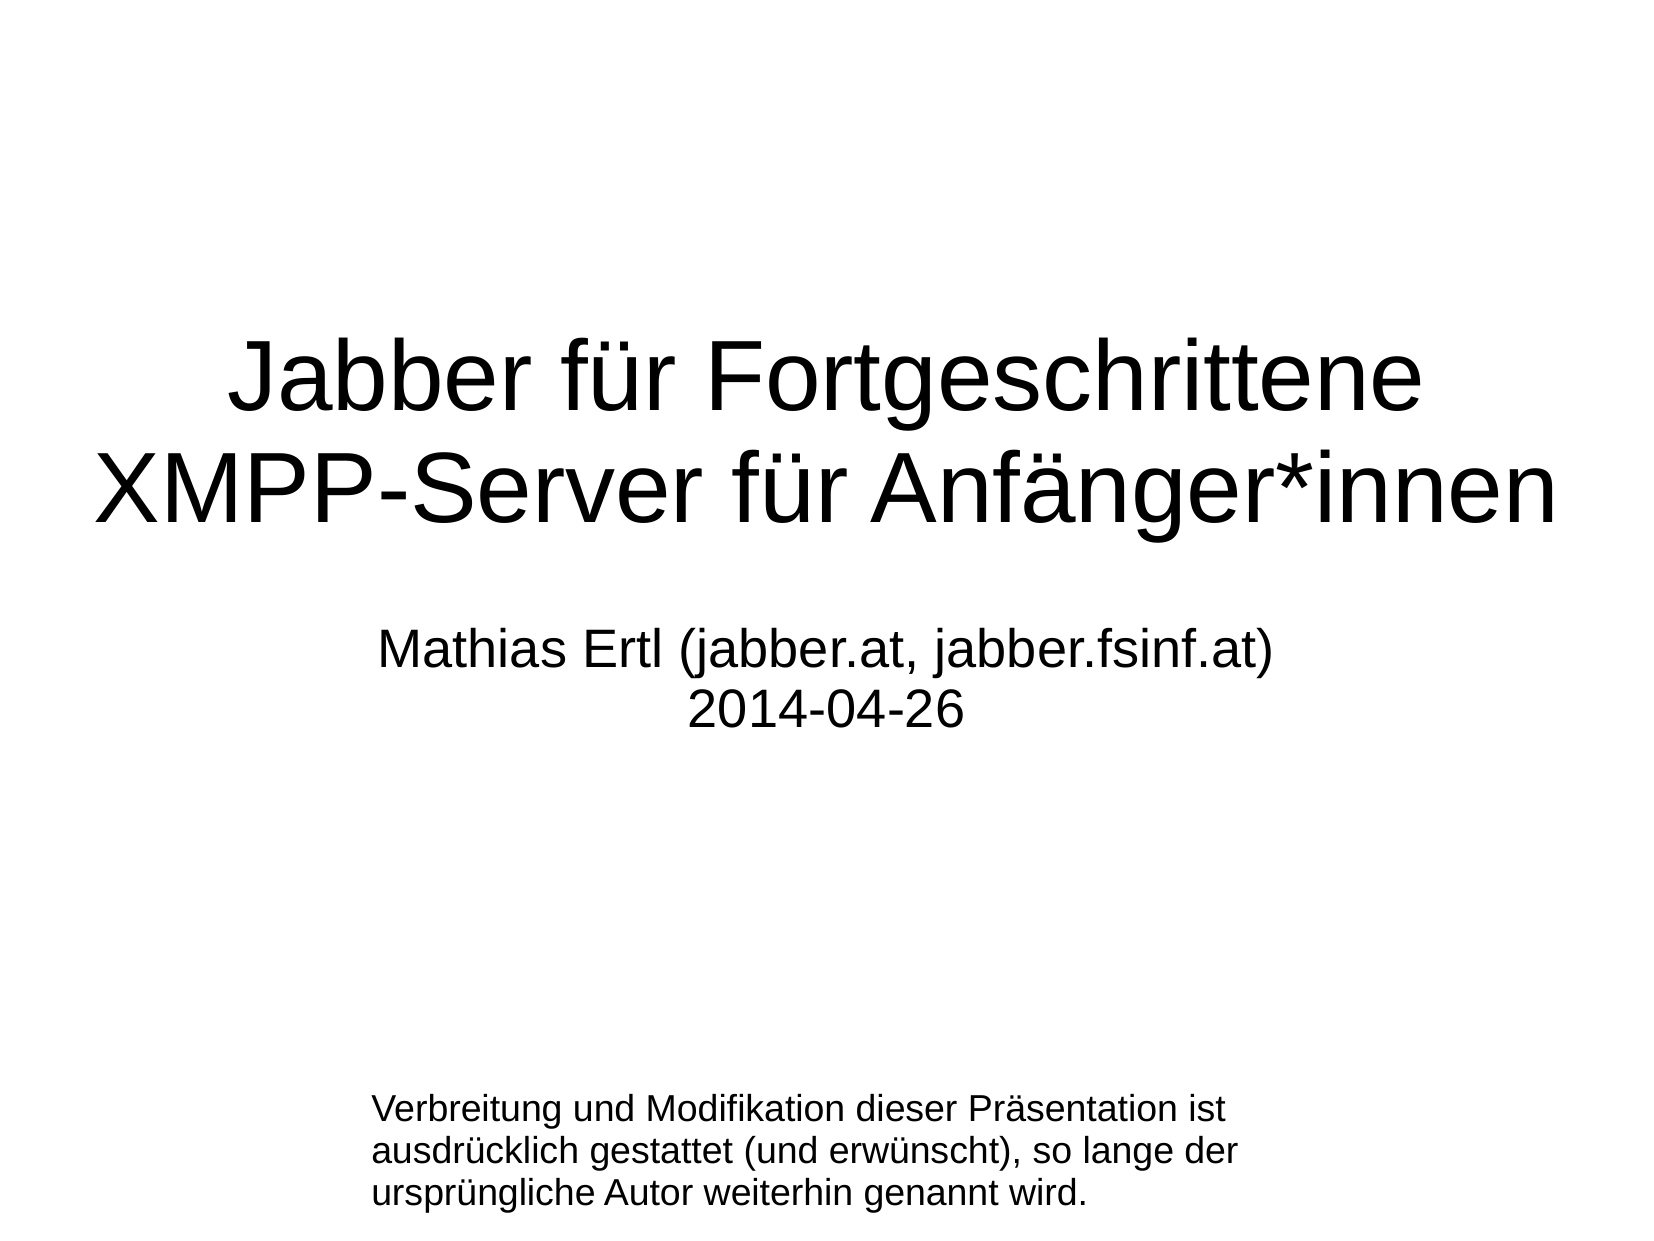

# Jabber für Fortgeschrittene
XMPP-Server für Anfänger*innen
Mathias Ertl (jabber.at, jabber.fsinf.at)
2014-04-26
Verbreitung und Modifikation dieser Präsentation ist ausdrücklich gestattet (und erwünscht), so lange der ursprüngliche Autor weiterhin genannt wird.